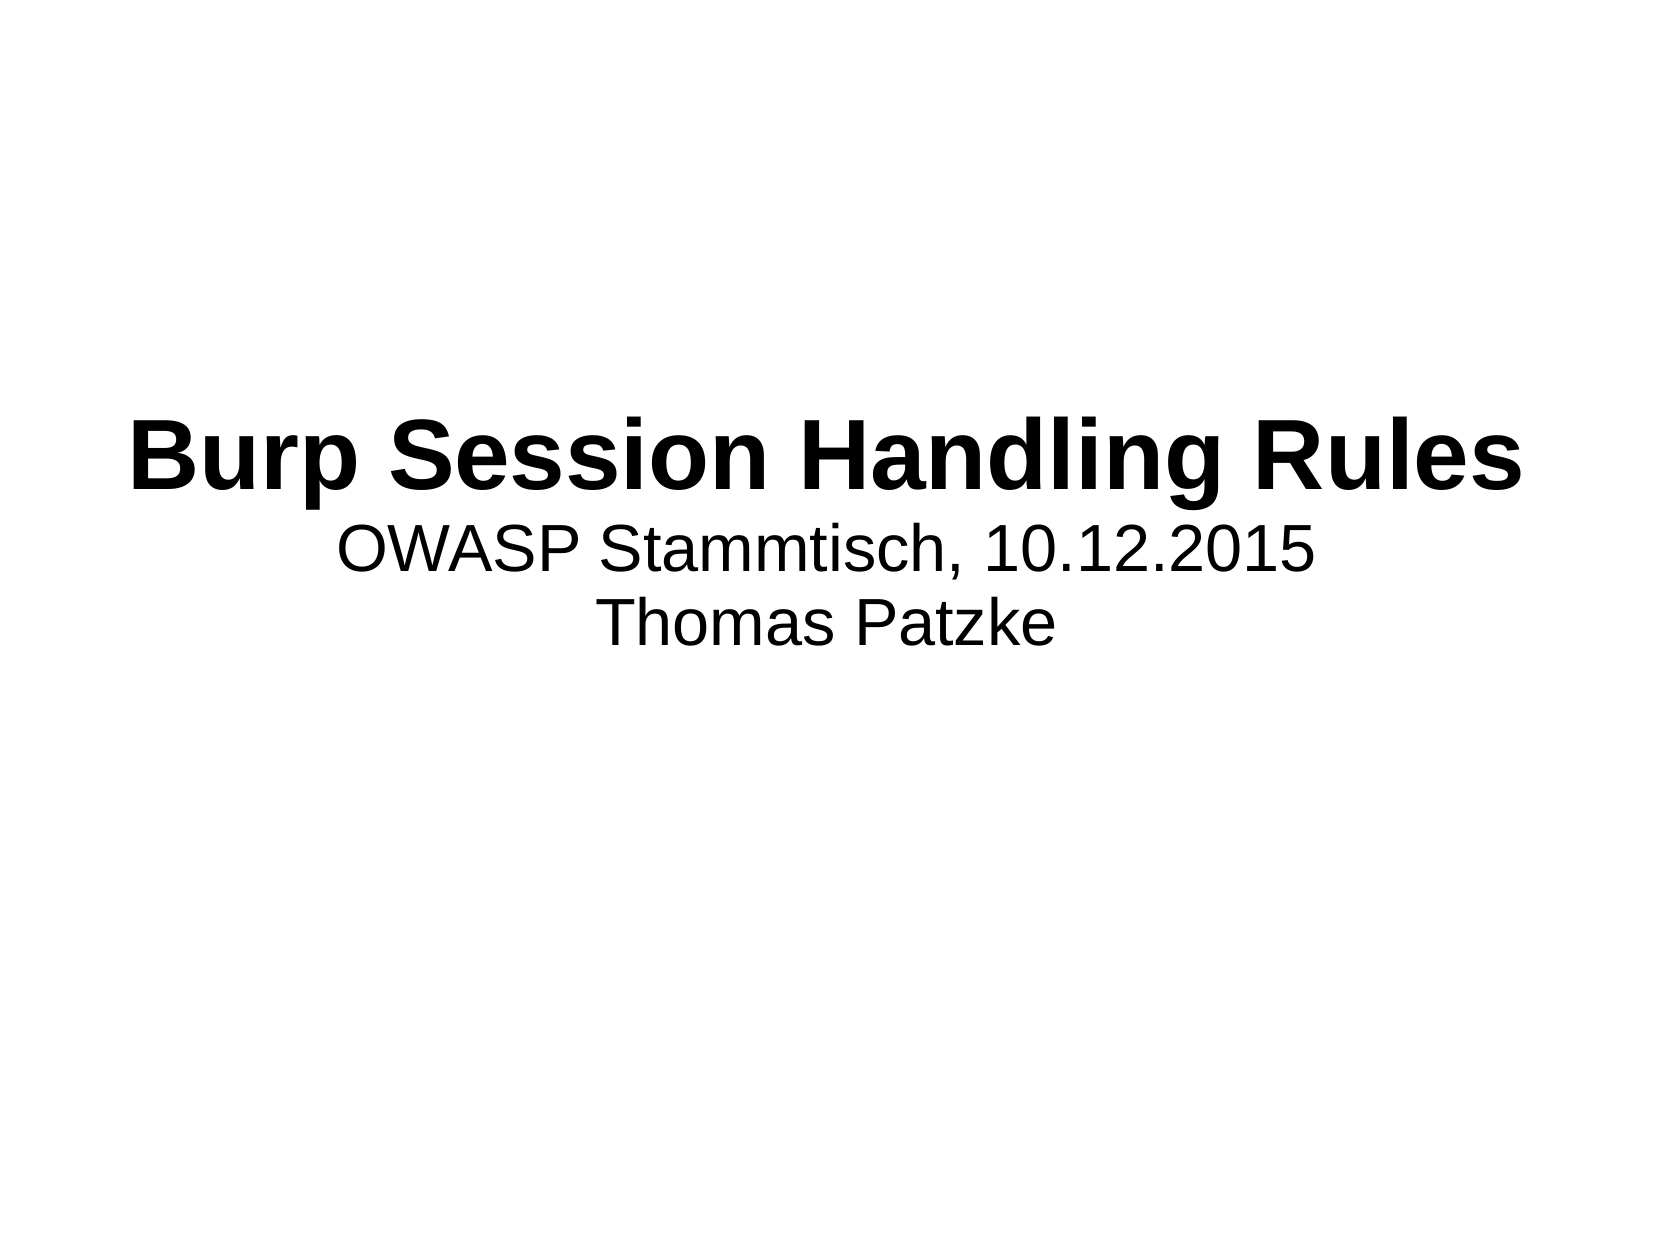

# Burp Session Handling Rules
OWASP Stammtisch, 10.12.2015
Thomas Patzke